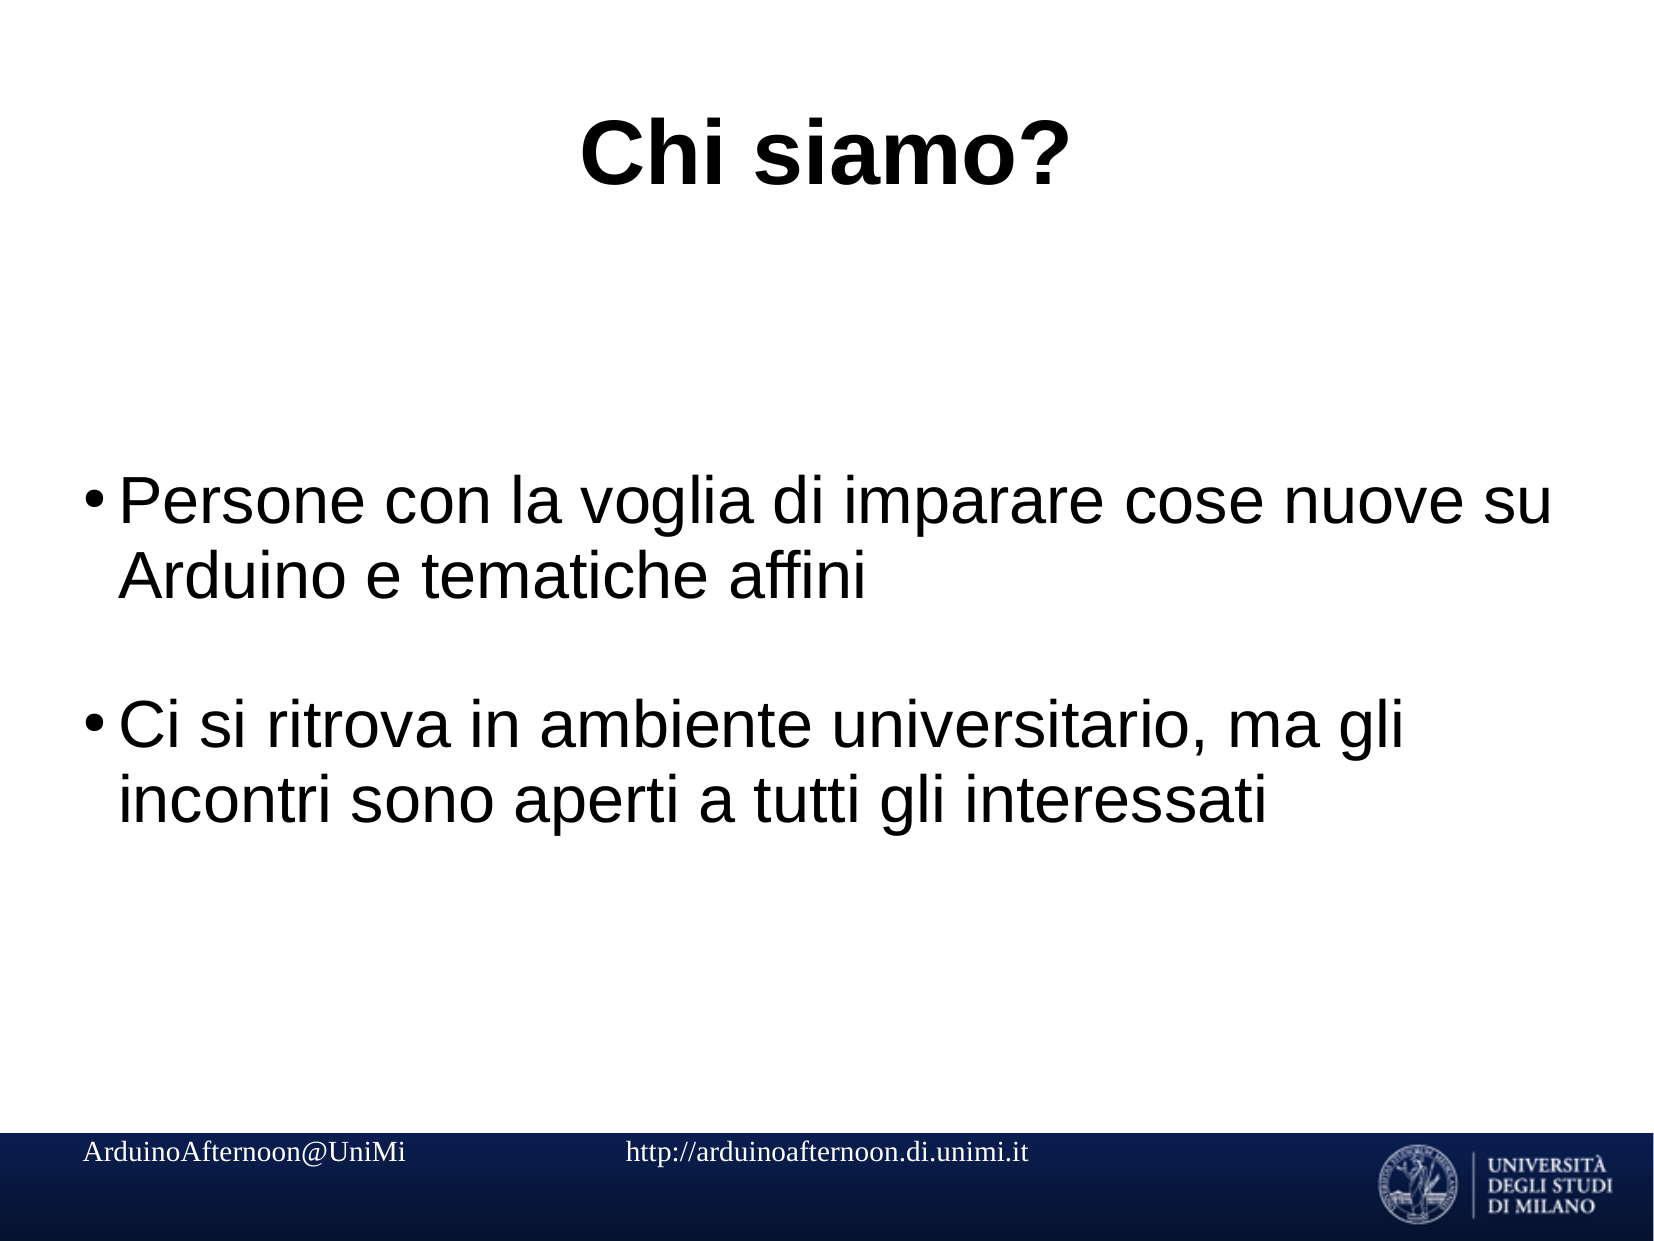

# Chi siamo?
Persone con la voglia di imparare cose nuove su Arduino e tematiche affini
Ci si ritrova in ambiente universitario, ma gli incontri sono aperti a tutti gli interessati
ArduinoAfternoon@UniMi
http://arduinoafternoon.di.unimi.it